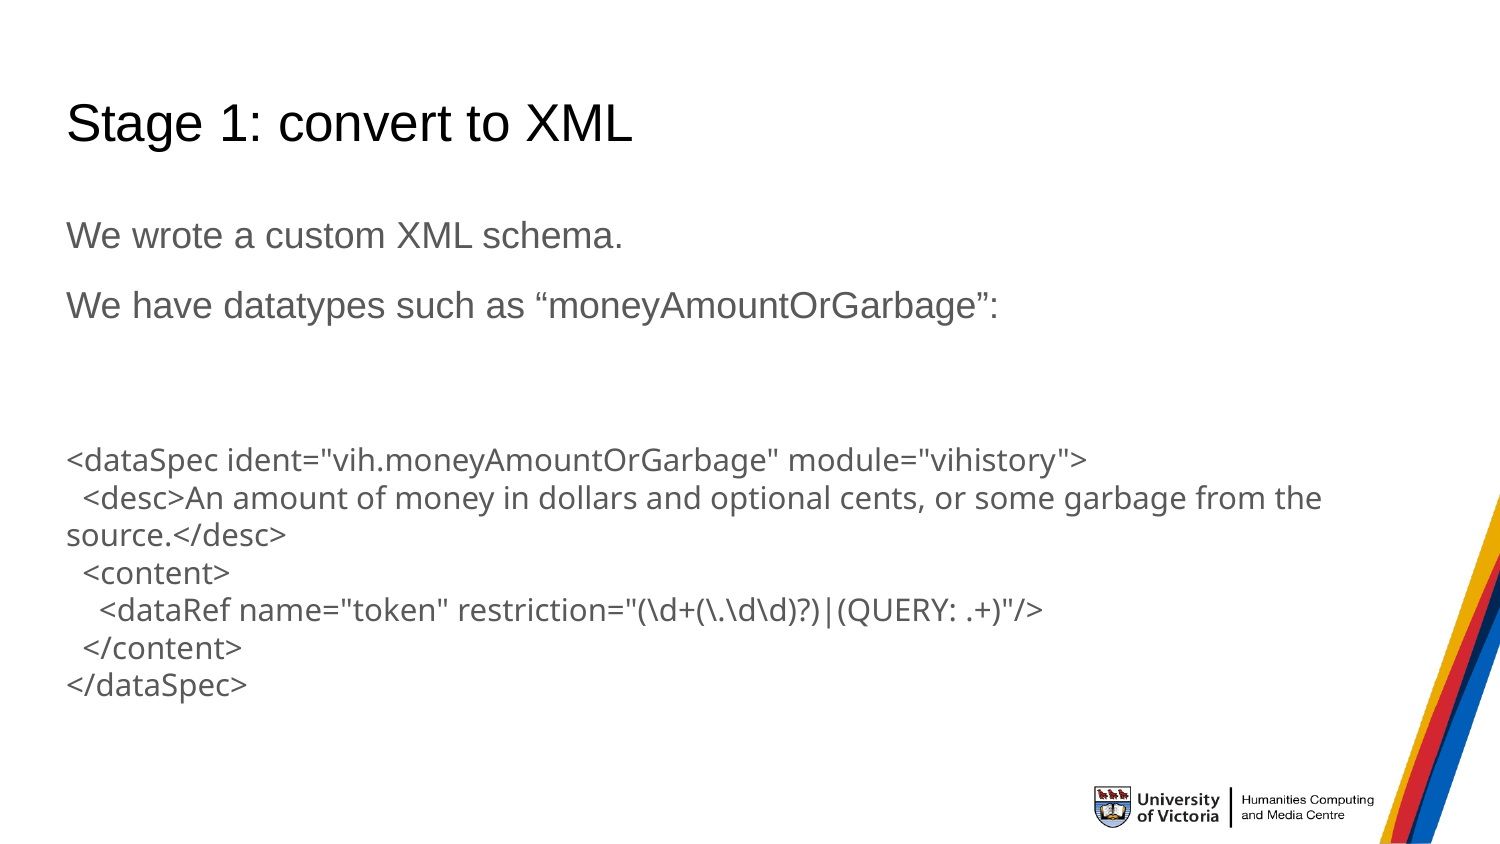

# Stage 1: convert to XML
We wrote a custom XML schema.
We have datatypes such as “moneyAmountOrGarbage”:
<dataSpec ident="vih.moneyAmountOrGarbage" module="vihistory">
 <desc>An amount of money in dollars and optional cents, or some garbage from the source.</desc>
 <content>
 <dataRef name="token" restriction="(\d+(\.\d\d)?)|(QUERY: .+)"/>
 </content>
</dataSpec>